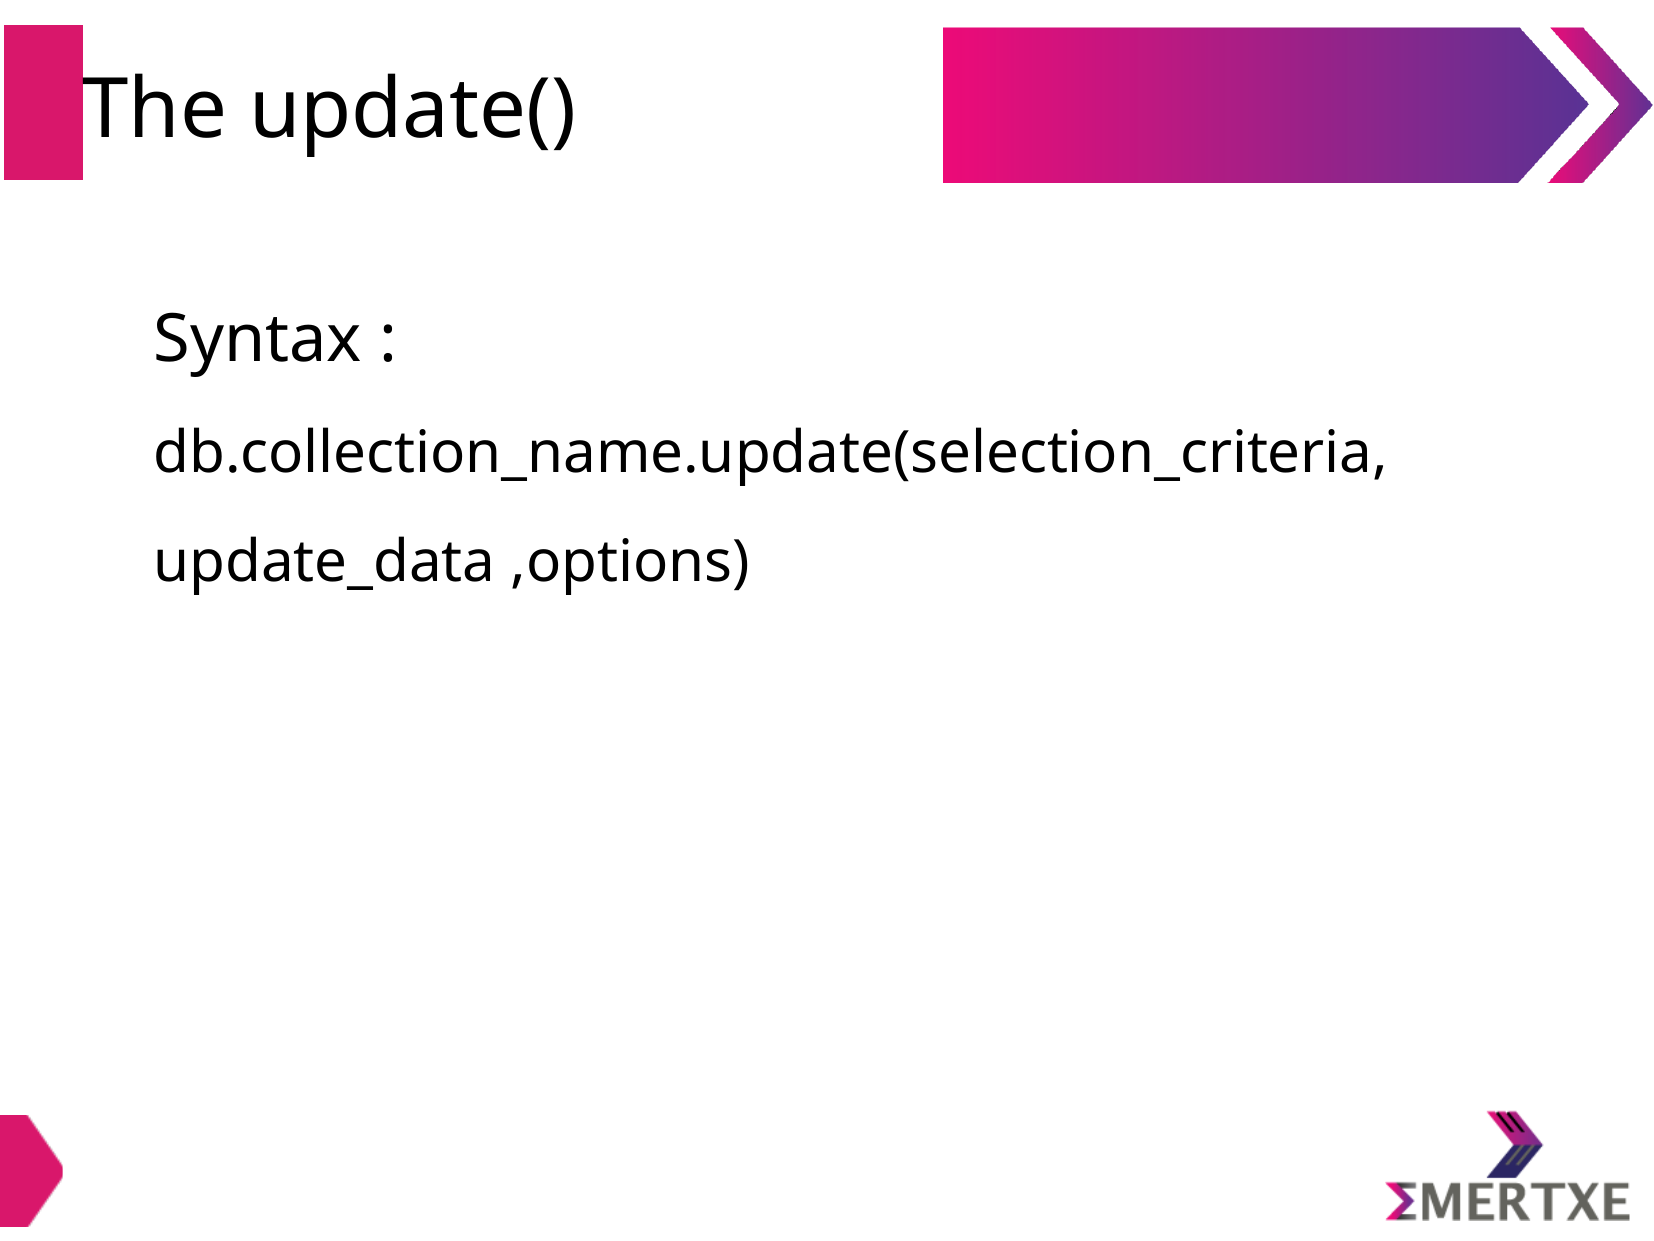

# The update()
Syntax :
db.collection_name.update(selection_criteria,
update_data ,options)